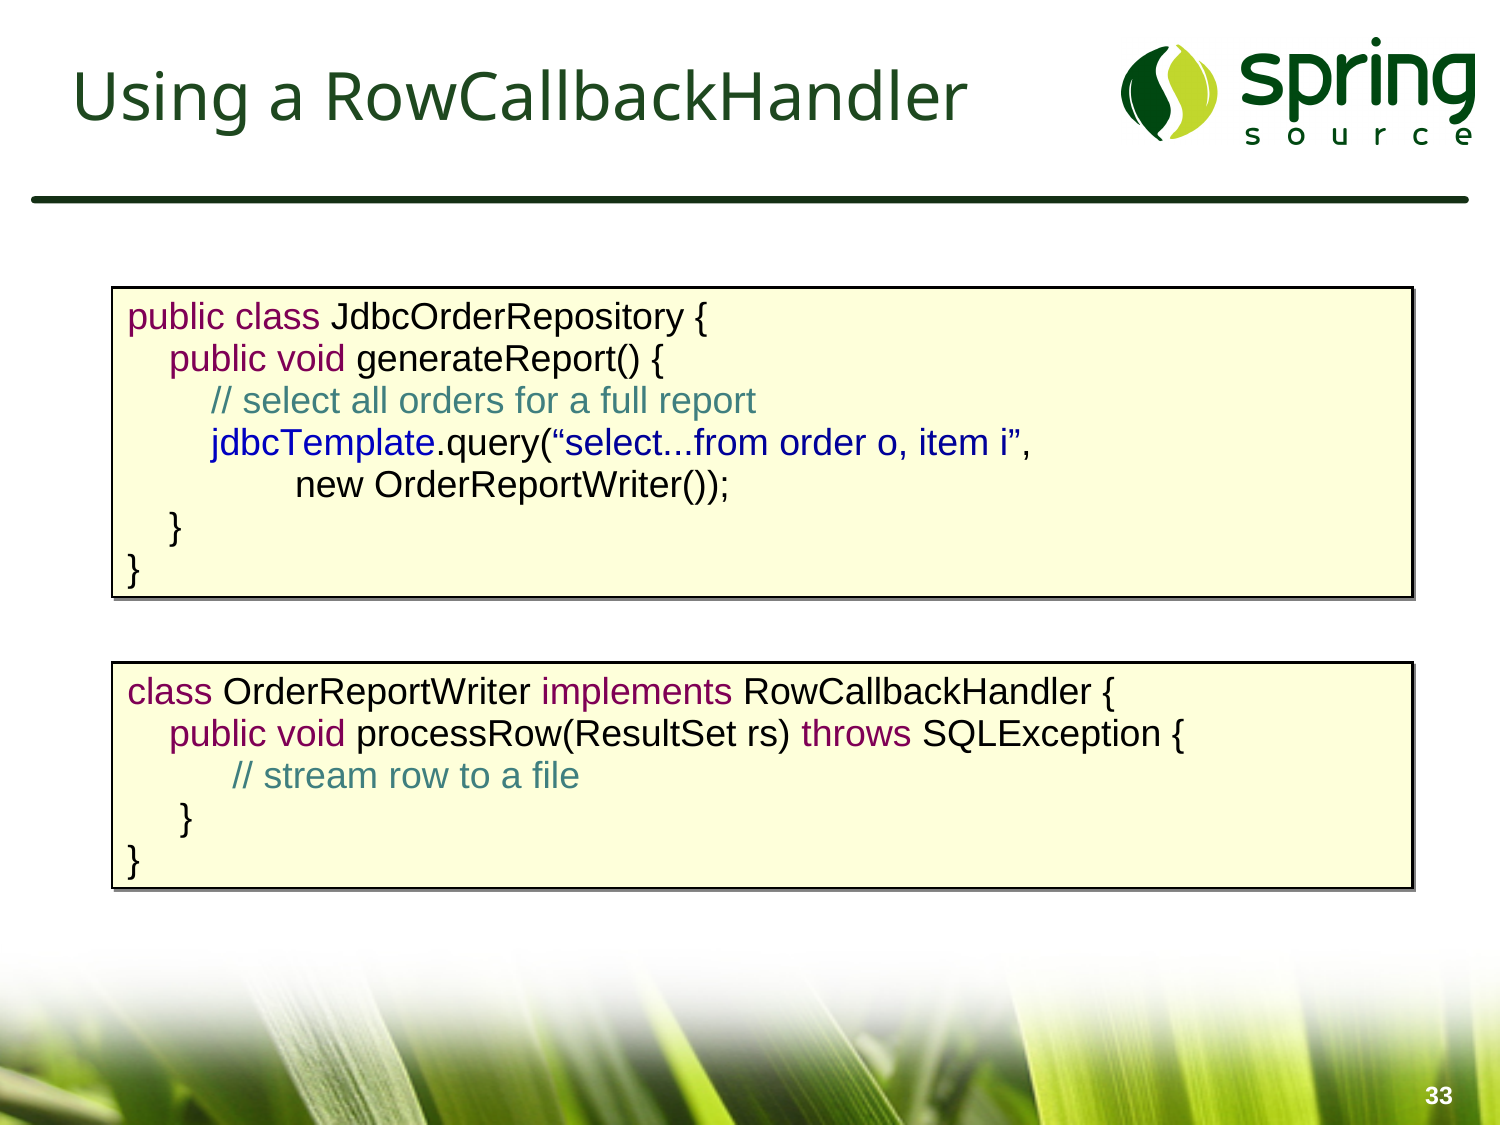

# Using a RowCallbackHandler
public class JdbcOrderRepository {
 public void generateReport() {
 // select all orders for a full report
 jdbcTemplate.query(“select...from order o, item i”,
 new OrderReportWriter());
 }
}
class OrderReportWriter implements RowCallbackHandler {
 public void processRow(ResultSet rs) throws SQLException {
 // stream row to a file
 }
}